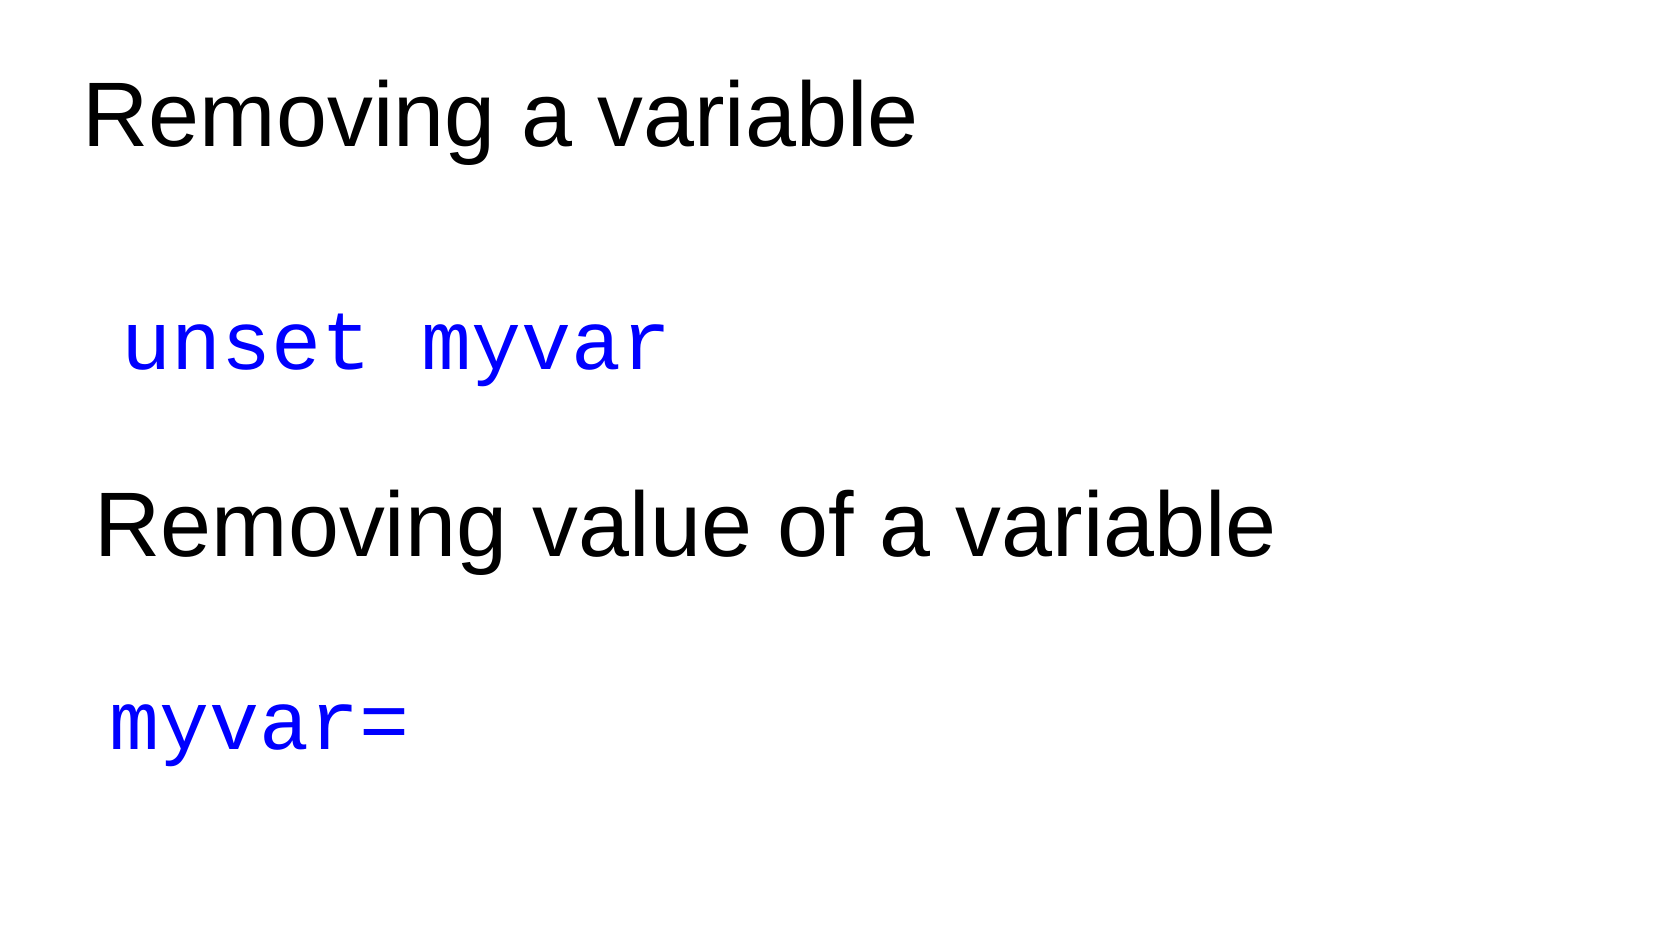

# Removing a variable
unset myvar
Removing value of a variable
myvar=